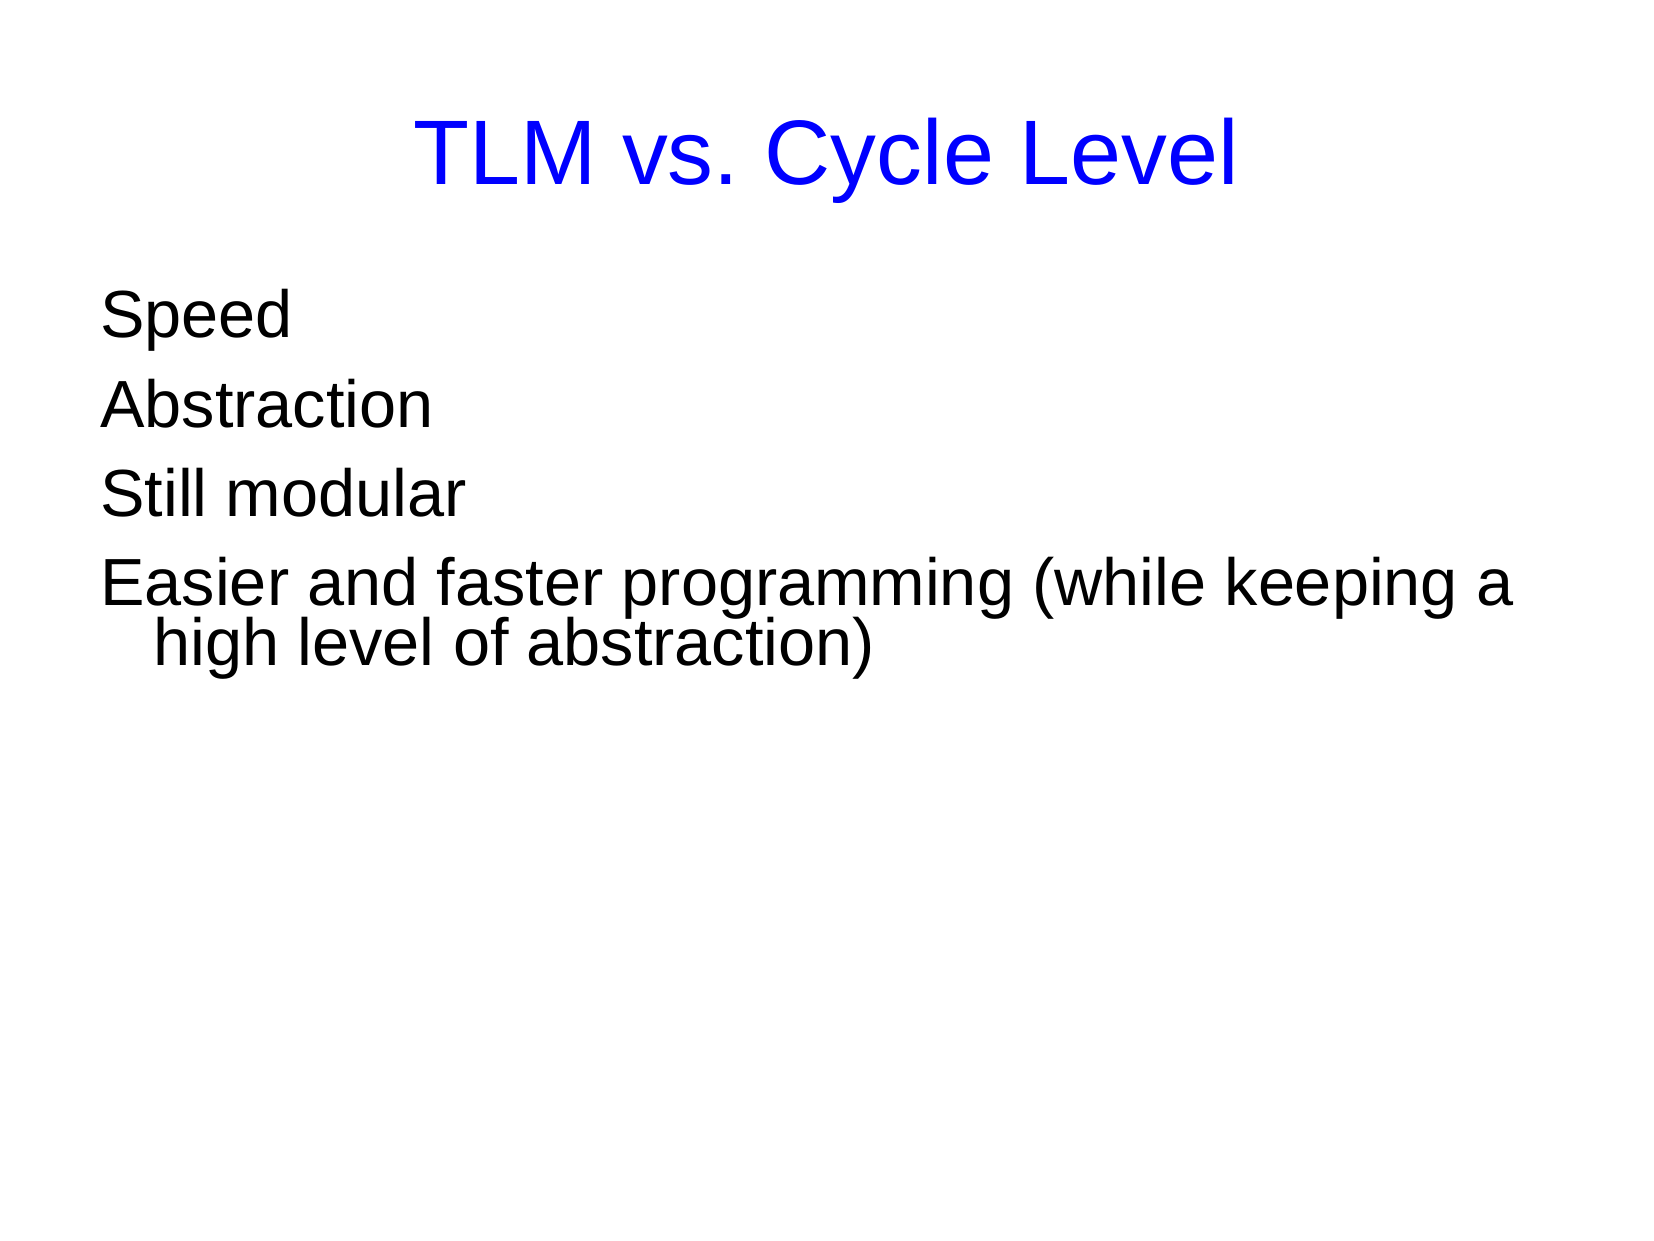

# TLM vs. Cycle Level
Speed
Abstraction
Still modular
Easier and faster programming (while keeping a high level of abstraction)